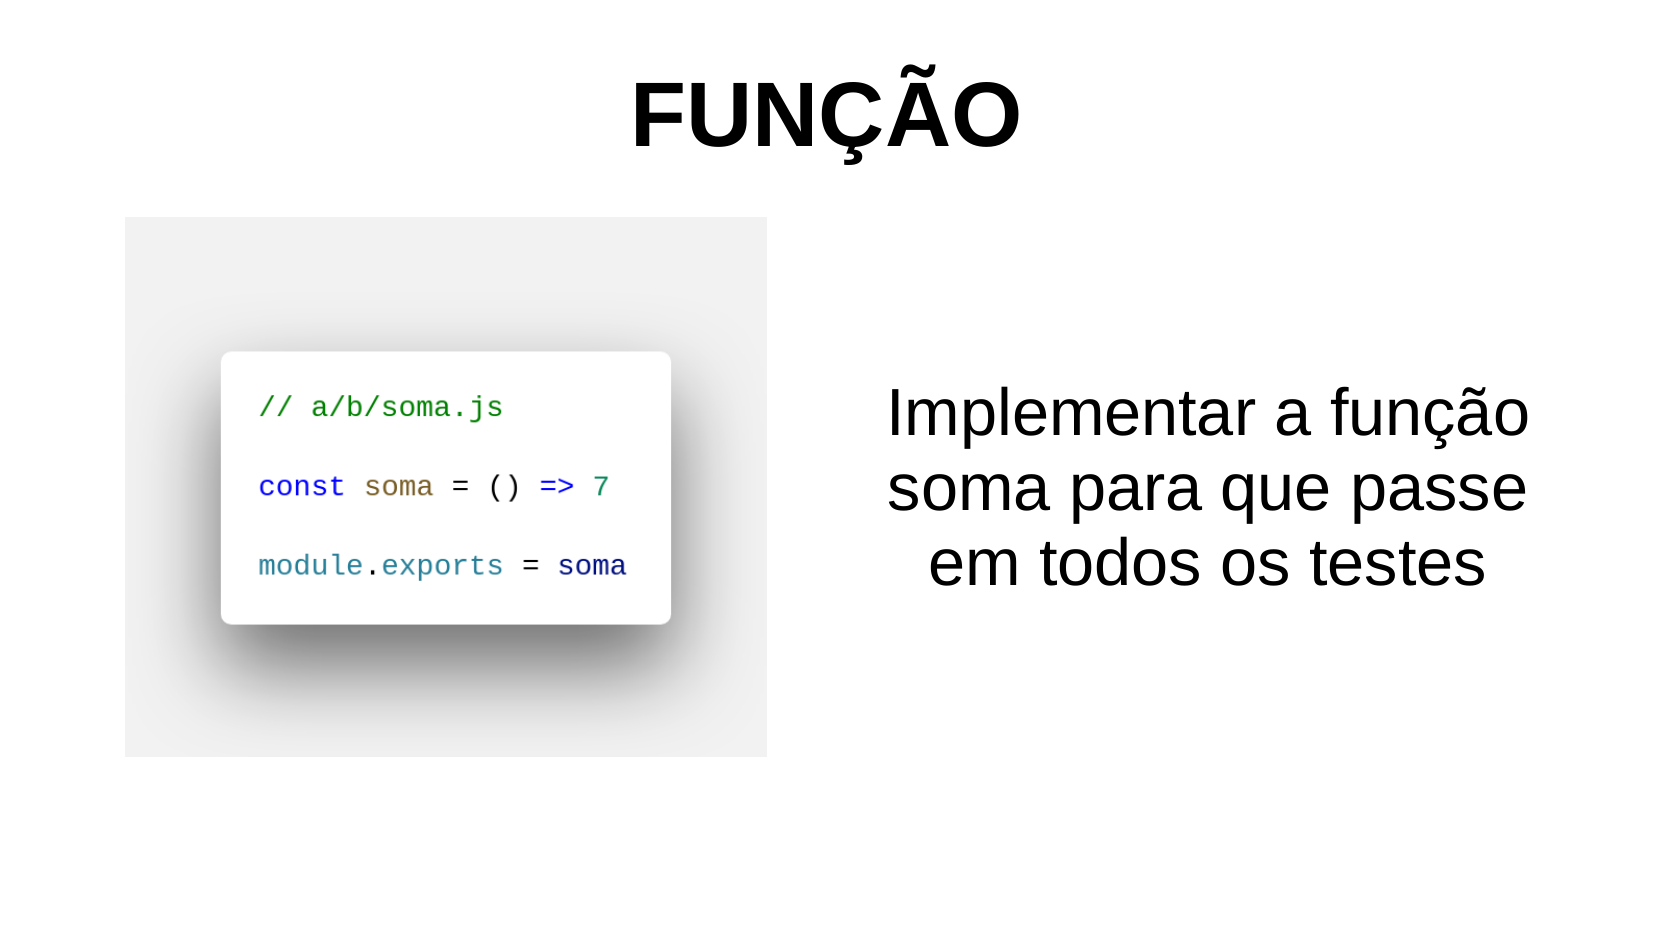

# FUNÇÃO
Implementar a função soma para que passe em todos os testes